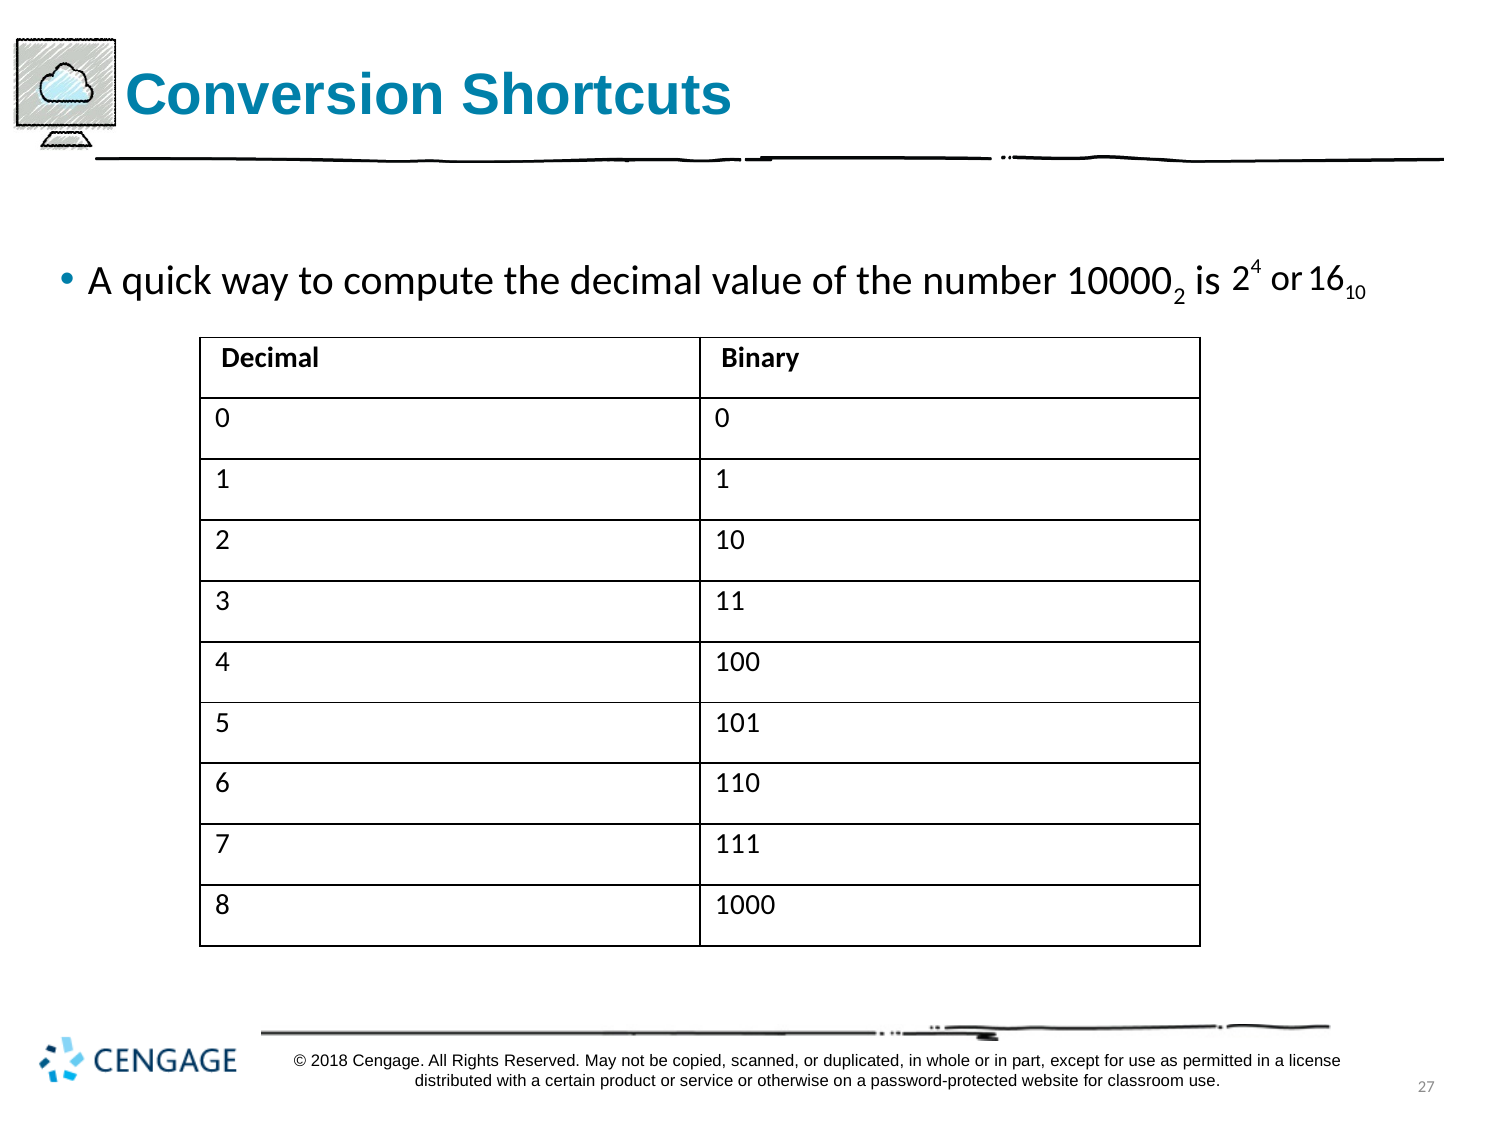

# Conversion Shortcuts
A quick way to compute the decimal value of the number 100002 is
| Decimal | Binary |
| --- | --- |
| 0 | 0 |
| 1 | 1 |
| 2 | 1 0 |
| 3 | 1 1 |
| 4 | 1 0 0 |
| 5 | 1 0 1 |
| 6 | 1 1 0 |
| 7 | 1 1 1 |
| 8 | 1 0 0 0 |
© 2018 Cengage. All Rights Reserved. May not be copied, scanned, or duplicated, in whole or in part, except for use as permitted in a license distributed with a certain product or service or otherwise on a password-protected website for classroom use.